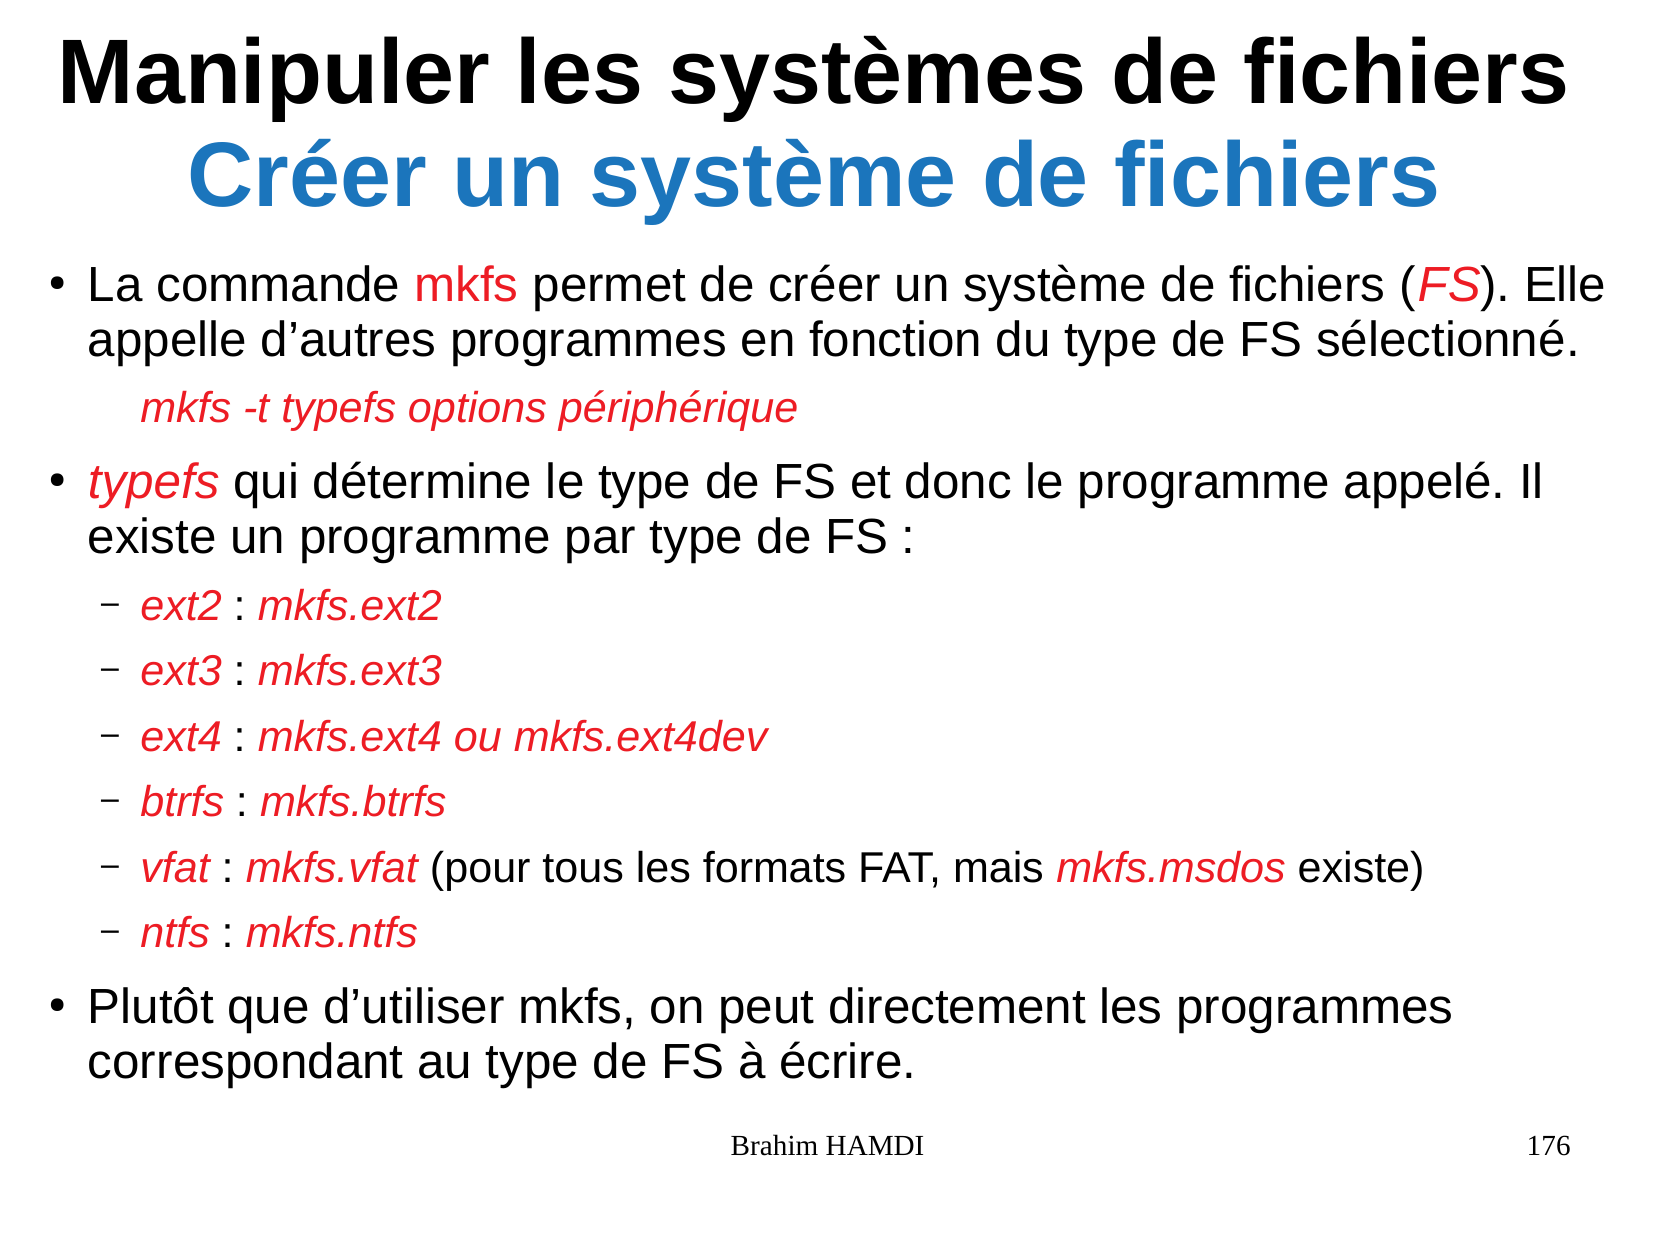

# Manipuler les systèmes de fichiers Créer un système de fichiers
La commande mkfs permet de créer un système de fichiers (FS). Elle appelle d’autres programmes en fonction du type de FS sélectionné.
mkfs -t typefs options périphérique
typefs qui détermine le type de FS et donc le programme appelé. Il existe un programme par type de FS :
ext2 : mkfs.ext2
ext3 : mkfs.ext3
ext4 : mkfs.ext4 ou mkfs.ext4dev
btrfs : mkfs.btrfs
vfat : mkfs.vfat (pour tous les formats FAT, mais mkfs.msdos existe)
ntfs : mkfs.ntfs
Plutôt que d’utiliser mkfs, on peut directement les programmes correspondant au type de FS à écrire.
Brahim HAMDI
176